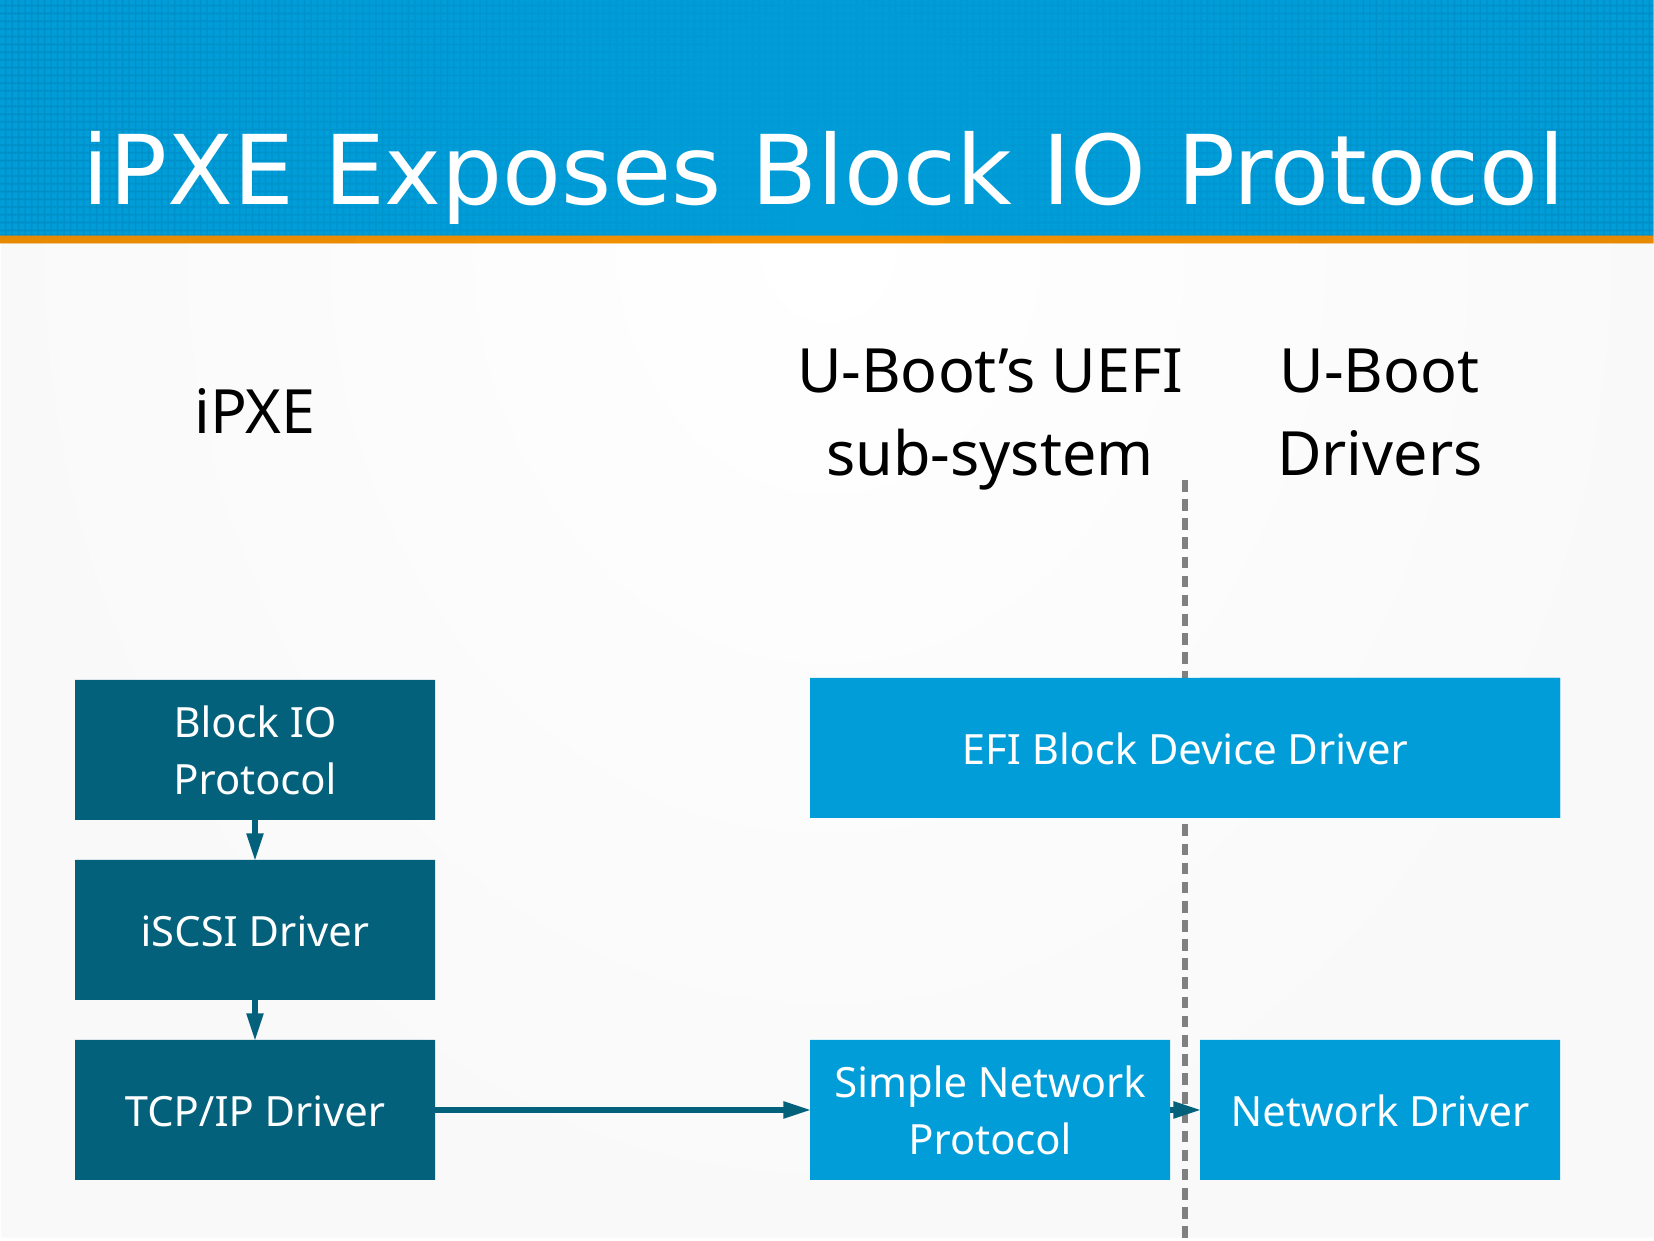

# iPXE Exposes Block IO Protocol
iPXE
U-Boot’s UEFI
sub-system
U-Boot
Drivers
EFI Block Device Driver
Block IO
Protocol
iSCSI Driver
TCP/IP Driver
Simple Network
Protocol
Network Driver